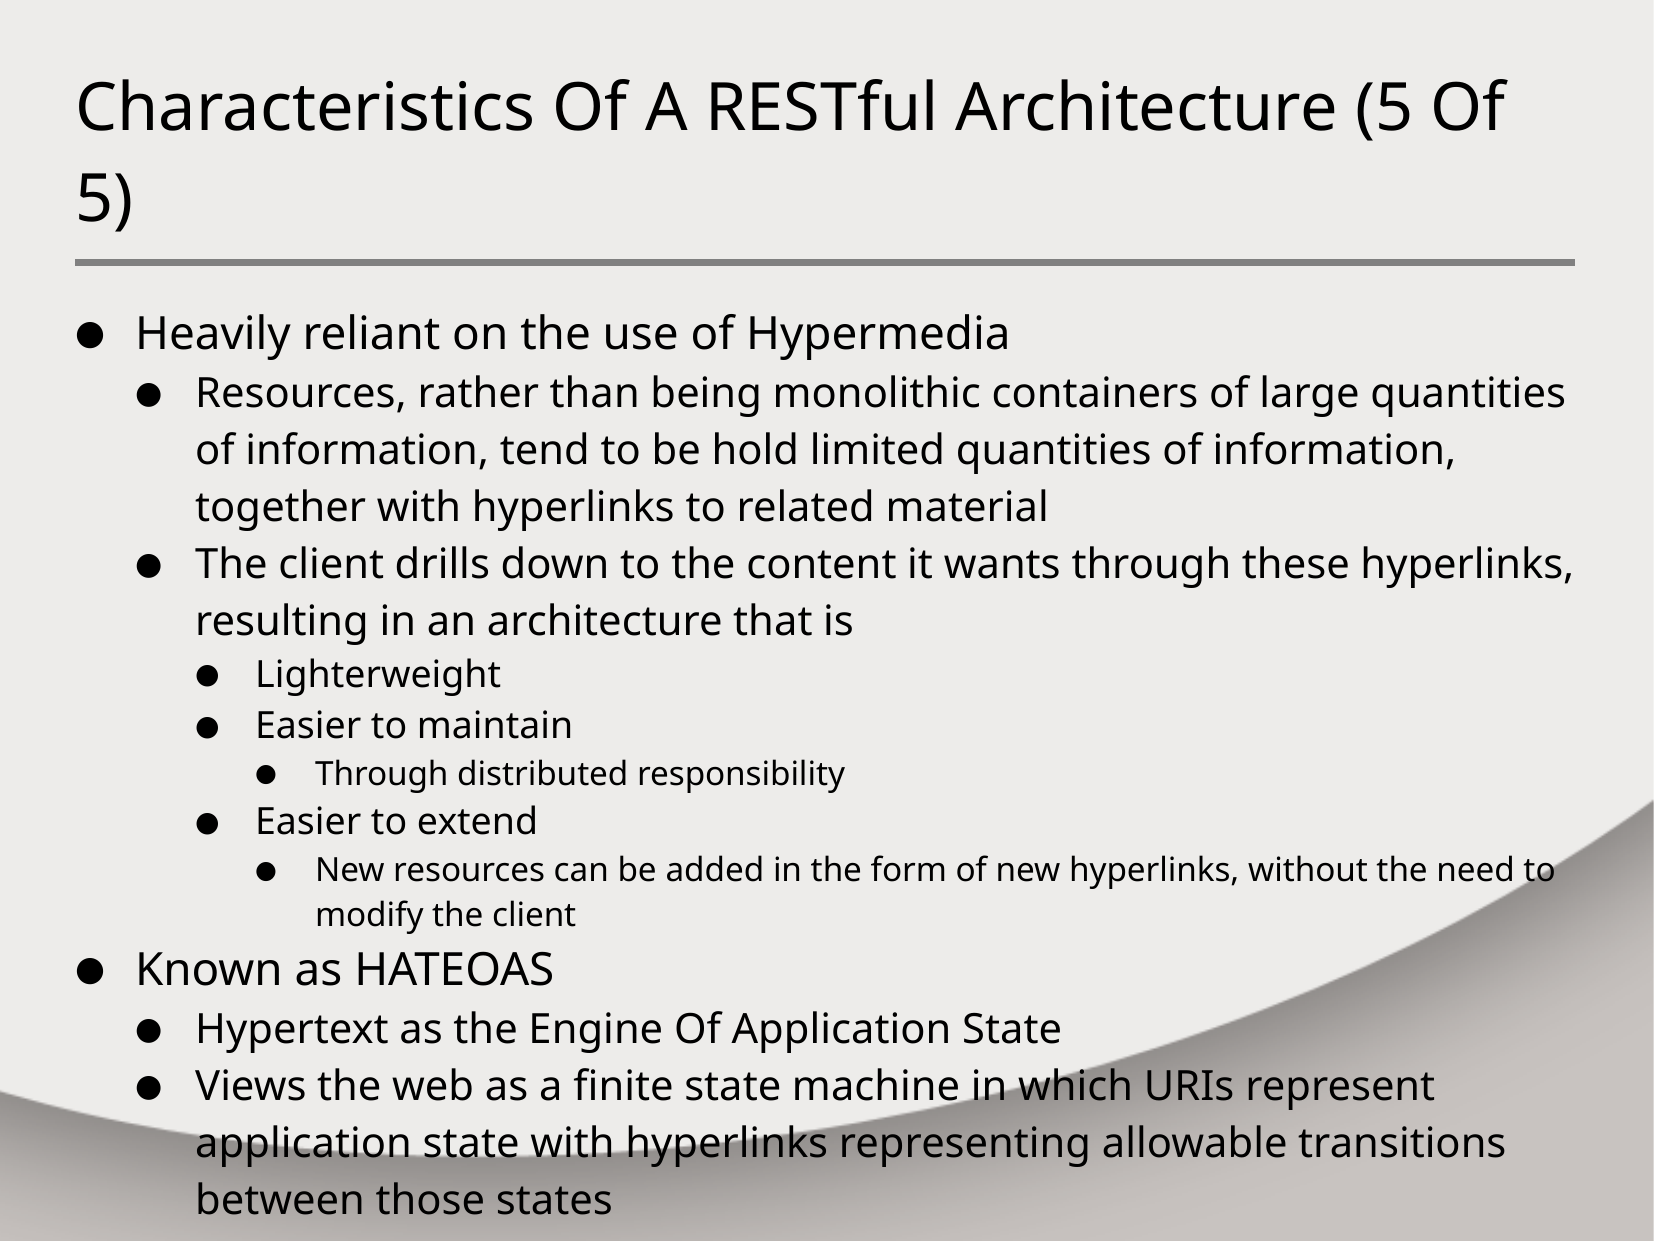

# Characteristics Of A RESTful Architecture (5 Of 5)
Heavily reliant on the use of Hypermedia
Resources, rather than being monolithic containers of large quantities of information, tend to be hold limited quantities of information, together with hyperlinks to related material
The client drills down to the content it wants through these hyperlinks, resulting in an architecture that is
Lighterweight
Easier to maintain
Through distributed responsibility
Easier to extend
New resources can be added in the form of new hyperlinks, without the need to modify the client
Known as HATEOAS
Hypertext as the Engine Of Application State
Views the web as a finite state machine in which URIs represent application state with hyperlinks representing allowable transitions between those states